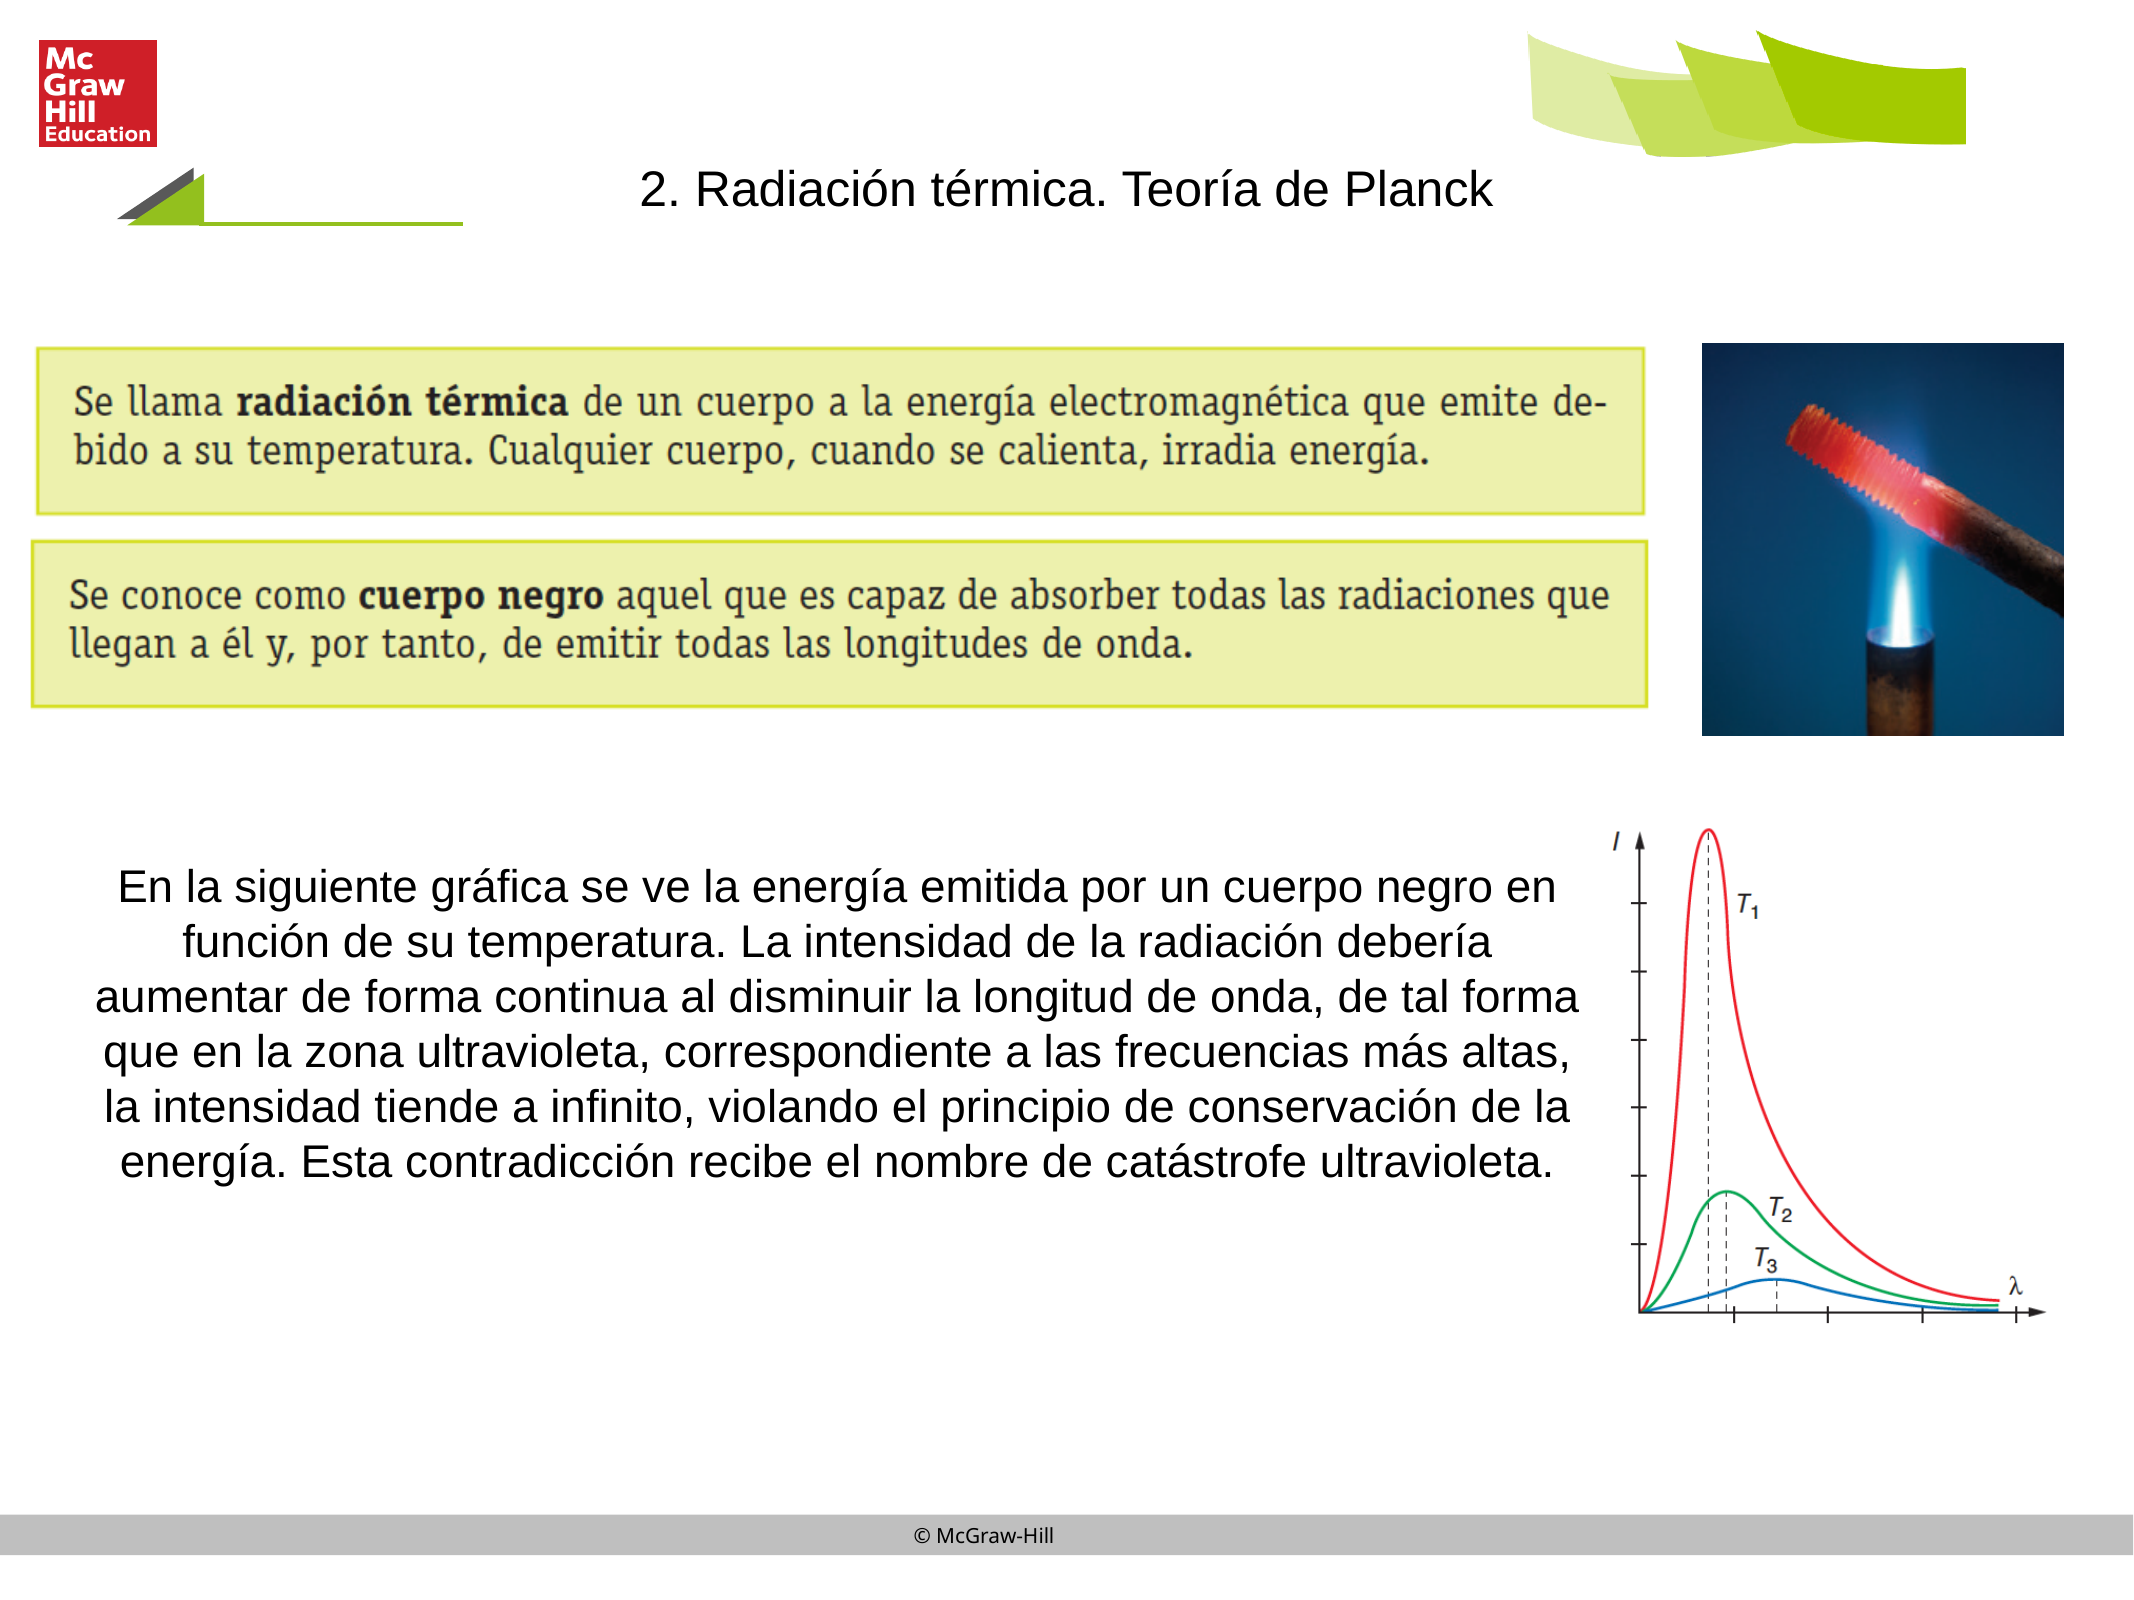

2. Radiación térmica. Teoría de Planck
En la siguiente gráfica se ve la energía emitida por un cuerpo negro en función de su temperatura. La intensidad de la radiación debería aumentar de forma continua al disminuir la longitud de onda, de tal forma que en la zona ultravioleta, correspondiente a las frecuencias más altas, la intensidad tiende a infinito, violando el principio de conservación de la energía. Esta contradicción recibe el nombre de catástrofe ultravioleta.
© McGraw-Hill